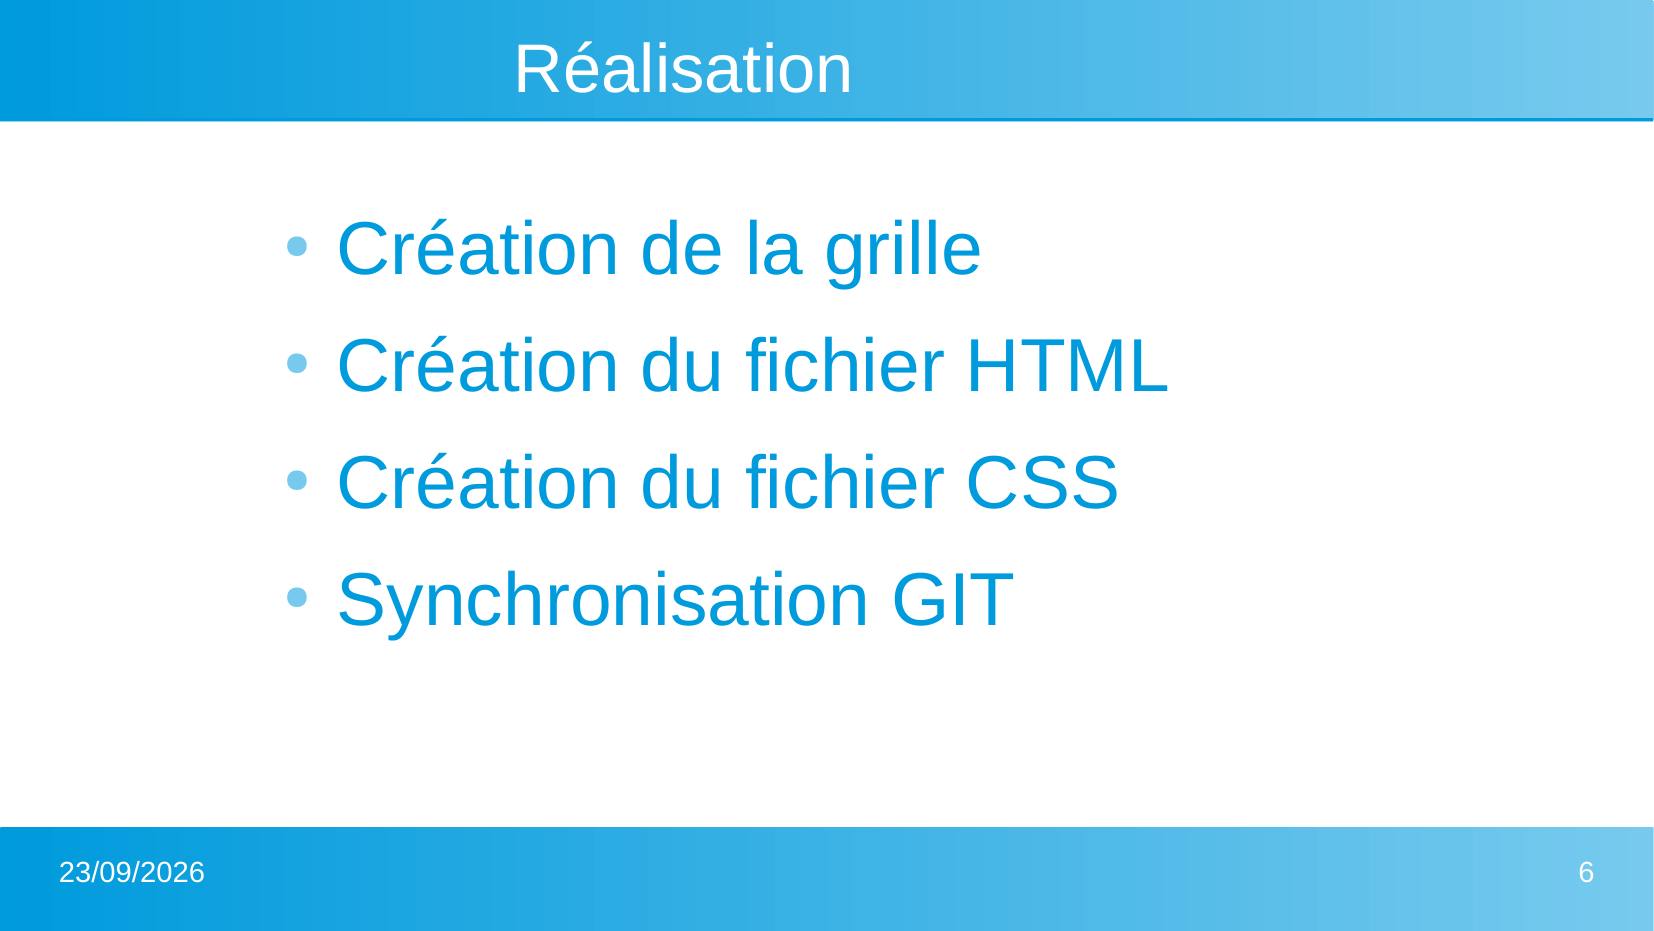

# Réalisation
Création de la grille
Création du fichier HTML
Création du fichier CSS
Synchronisation GIT
6